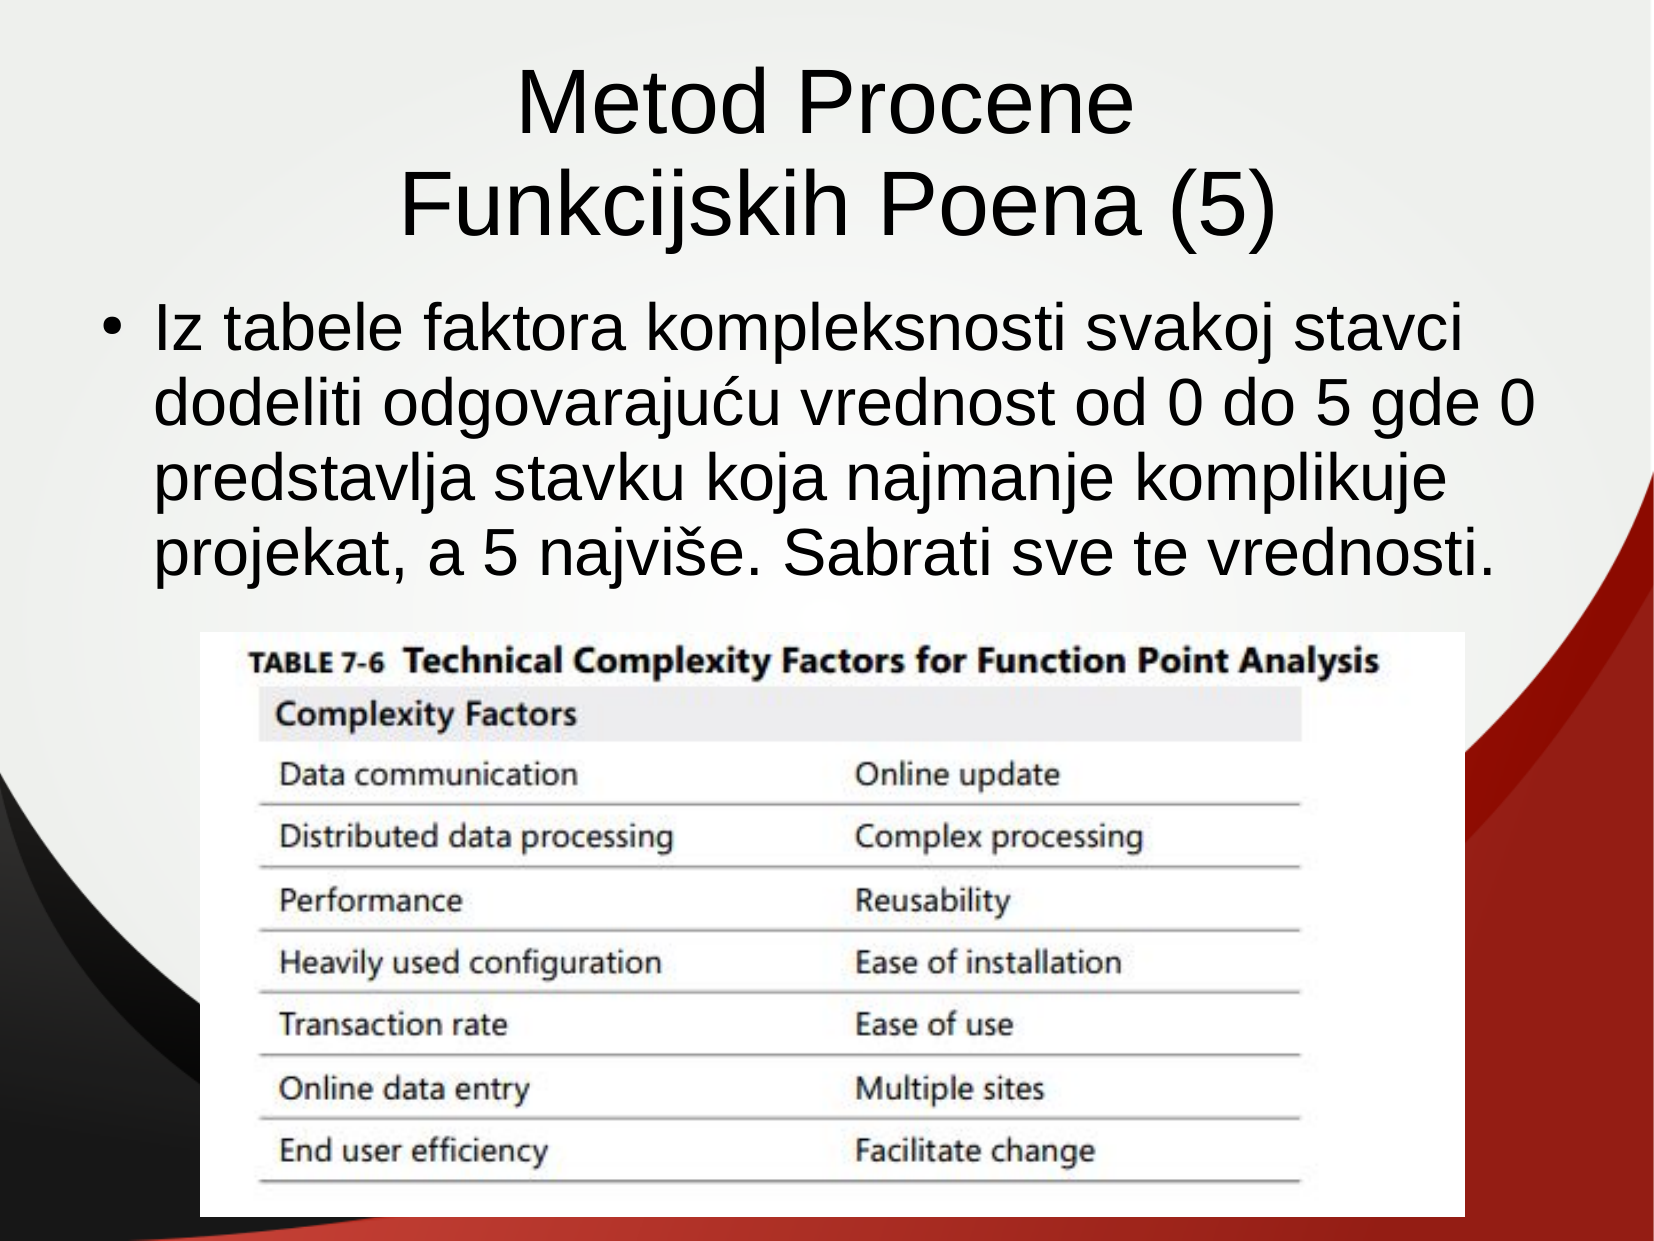

# Metod Procene Funkcijskih Poena (5)
Iz tabele faktora kompleksnosti svakoj stavci dodeliti odgovarajuću vrednost od 0 do 5 gde 0 predstavlja stavku koja najmanje komplikuje projekat, a 5 najviše. Sabrati sve te vrednosti.